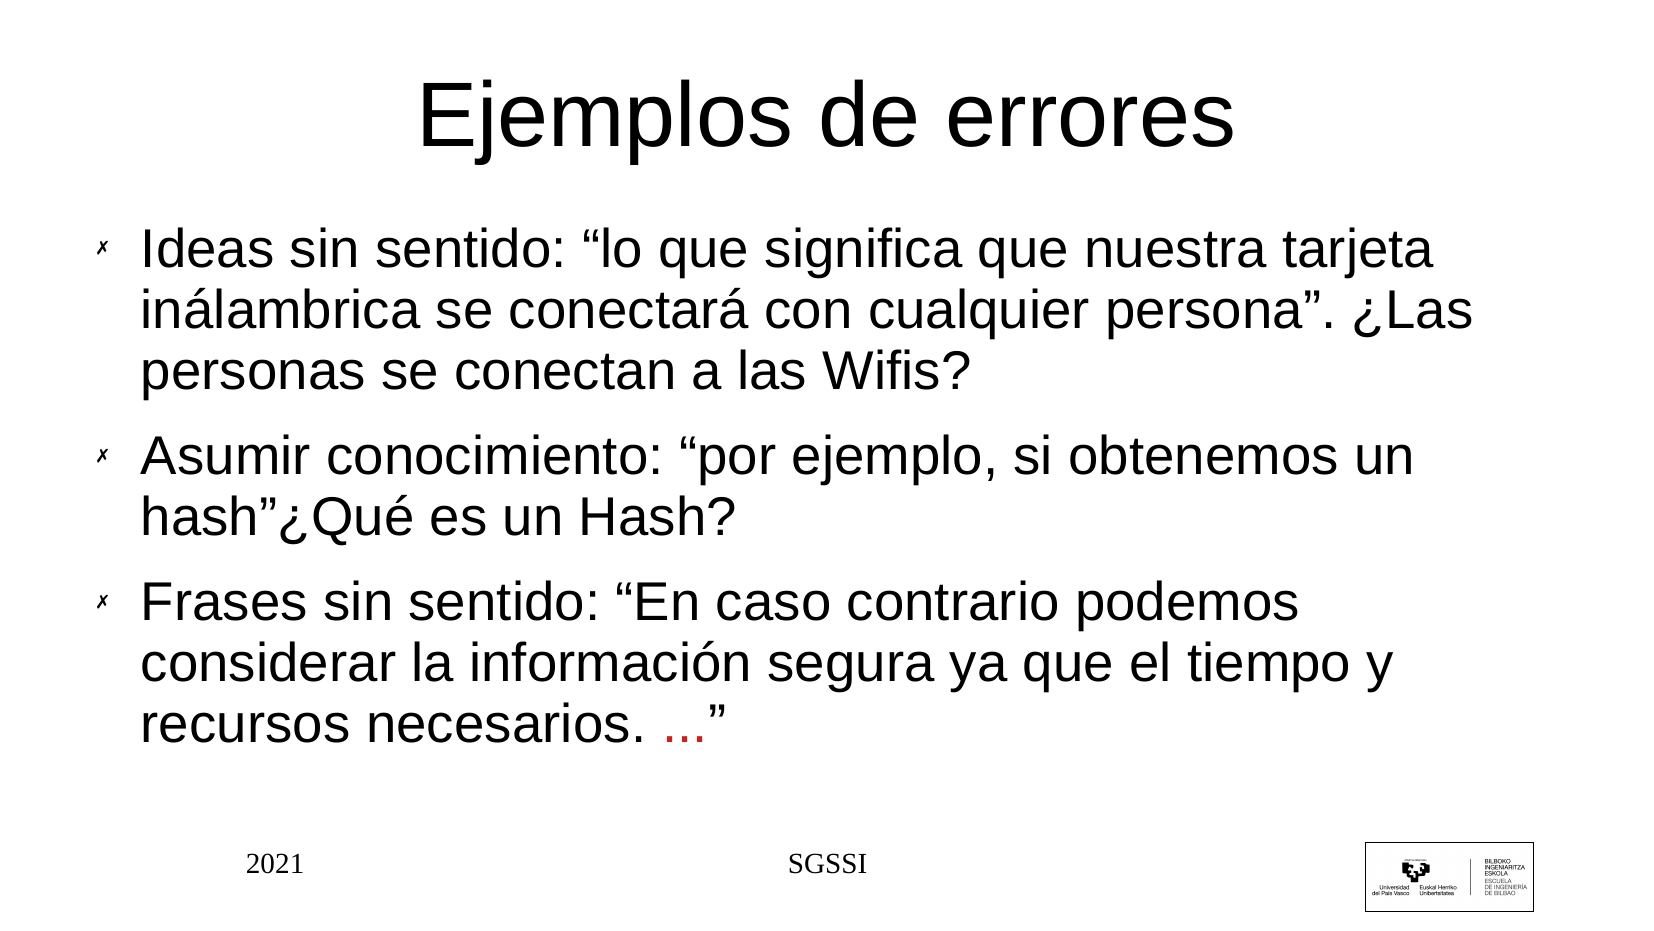

# Ejemplos de errores
Ideas sin sentido: “lo que significa que nuestra tarjeta inálambrica se conectará con cualquier persona”. ¿Las personas se conectan a las Wifis?
Asumir conocimiento: “por ejemplo, si obtenemos un hash”¿Qué es un Hash?
Frases sin sentido: “En caso contrario podemos considerar la información segura ya que el tiempo y recursos necesarios. ...”